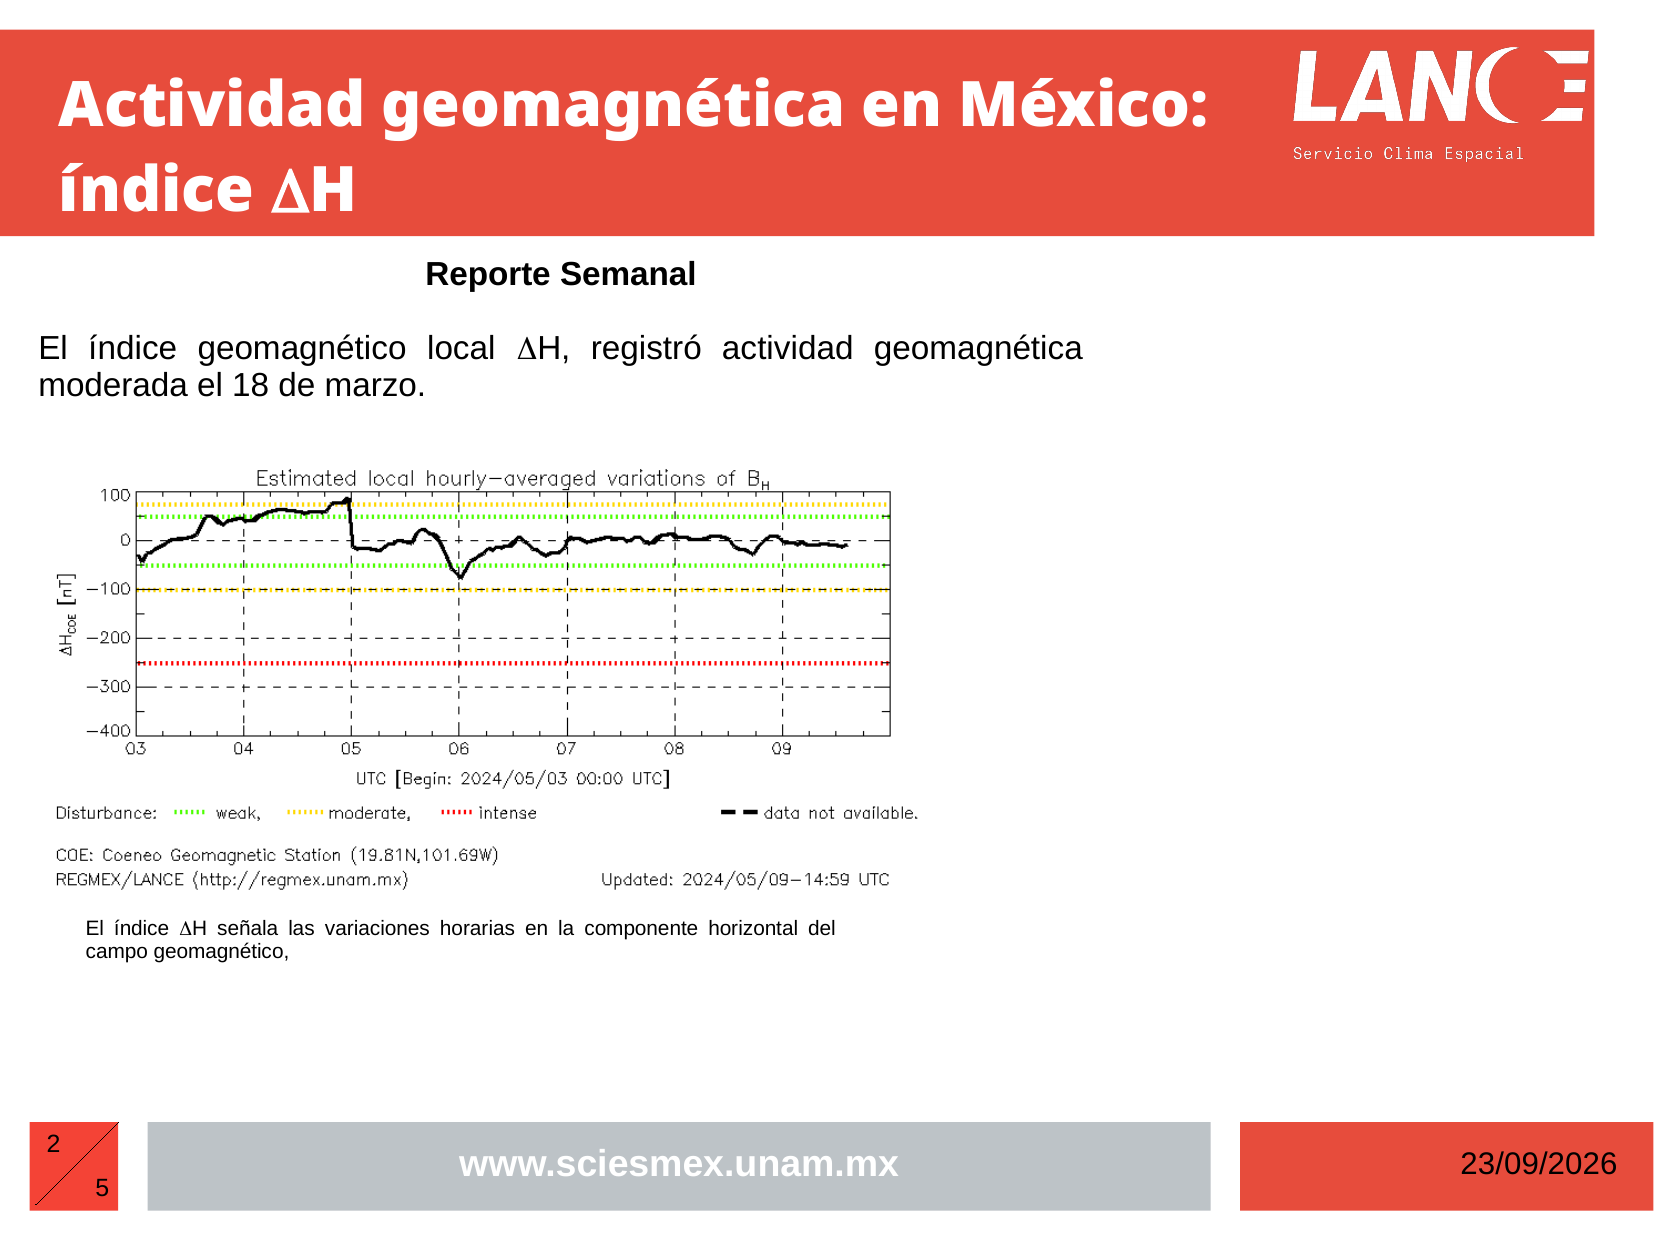

# Actividad geomagnética en México: índice DH
Reporte Semanal
El índice geomagnético local DH, registró actividad geomagnética moderada el 18 de marzo.
El índice DH señala las variaciones horarias en la componente horizontal del campo geomagnético,
www.sciesmex.unam.mx
5